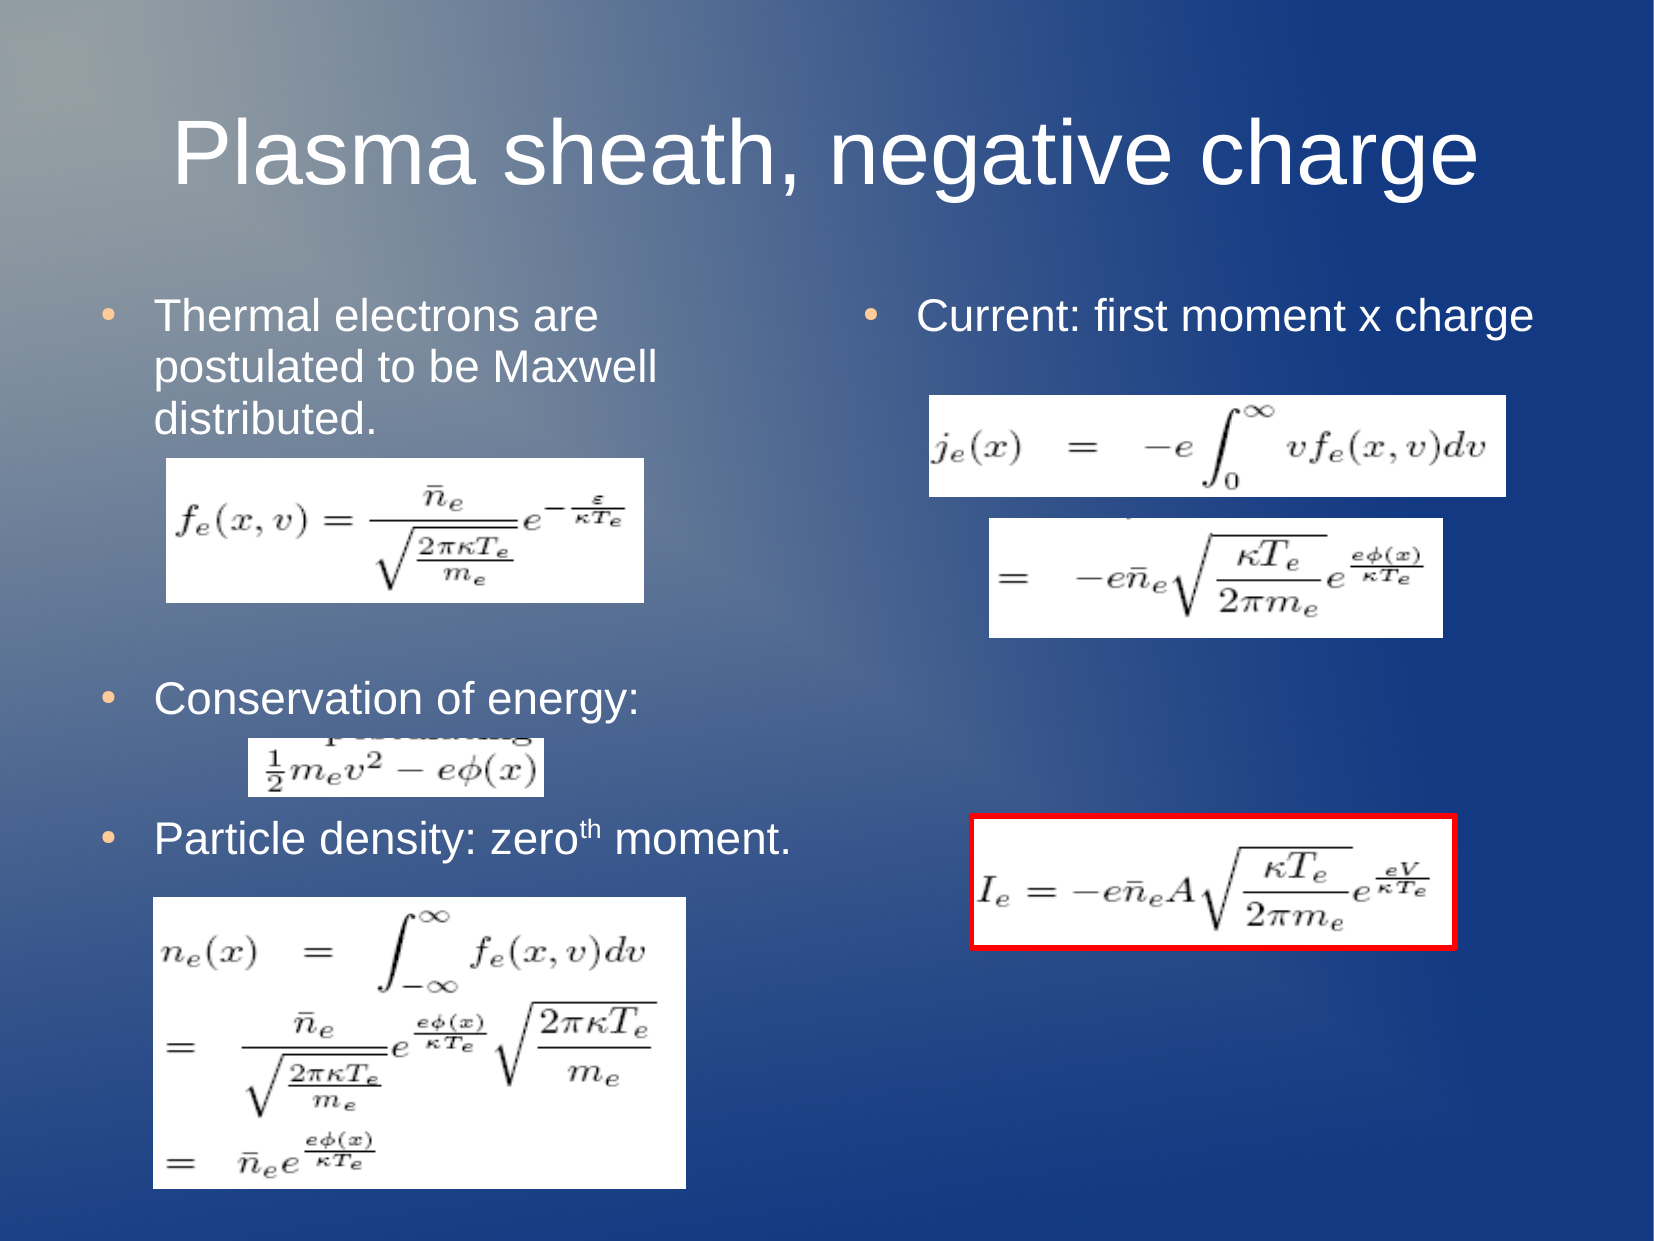

# Plasma sheath, negative charge
Thermal electrons are postulated to be Maxwell distributed.
Conservation of energy:
Particle density: zeroth moment.
Current: first moment x charge